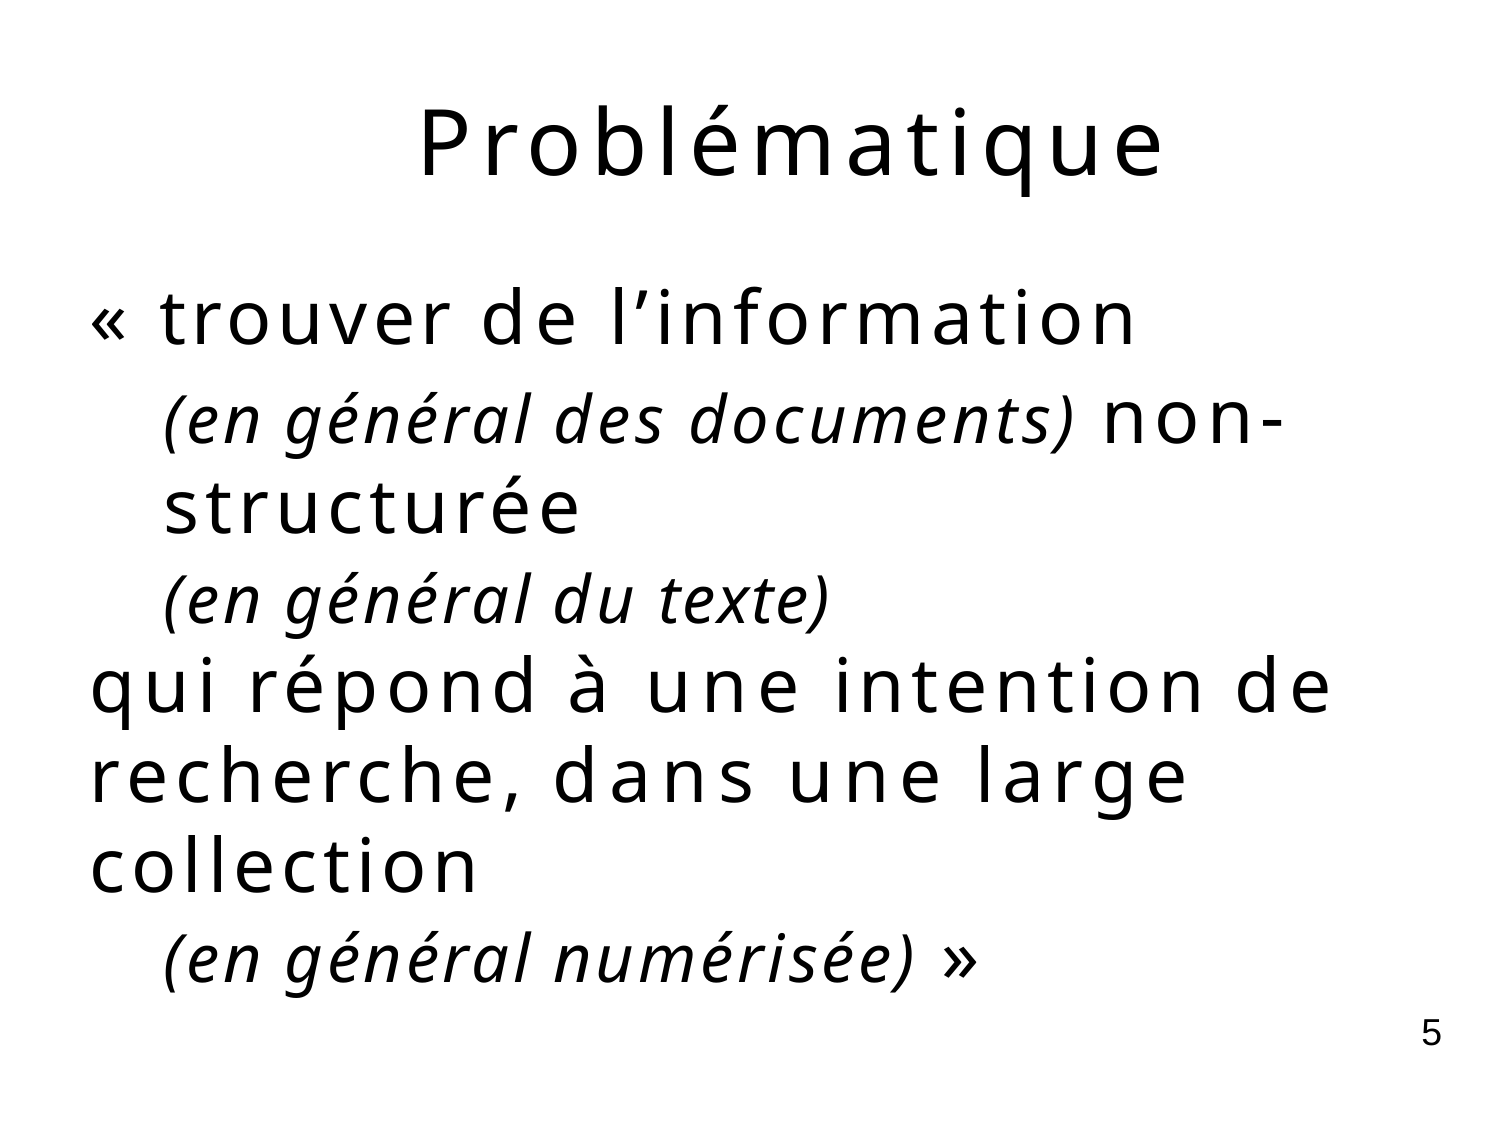

# Problématique
« trouver de l’information
(en général des documents) non-structurée
(en général du texte)
qui répond à une intention de recherche, dans une large collection
(en général numérisée) »
5